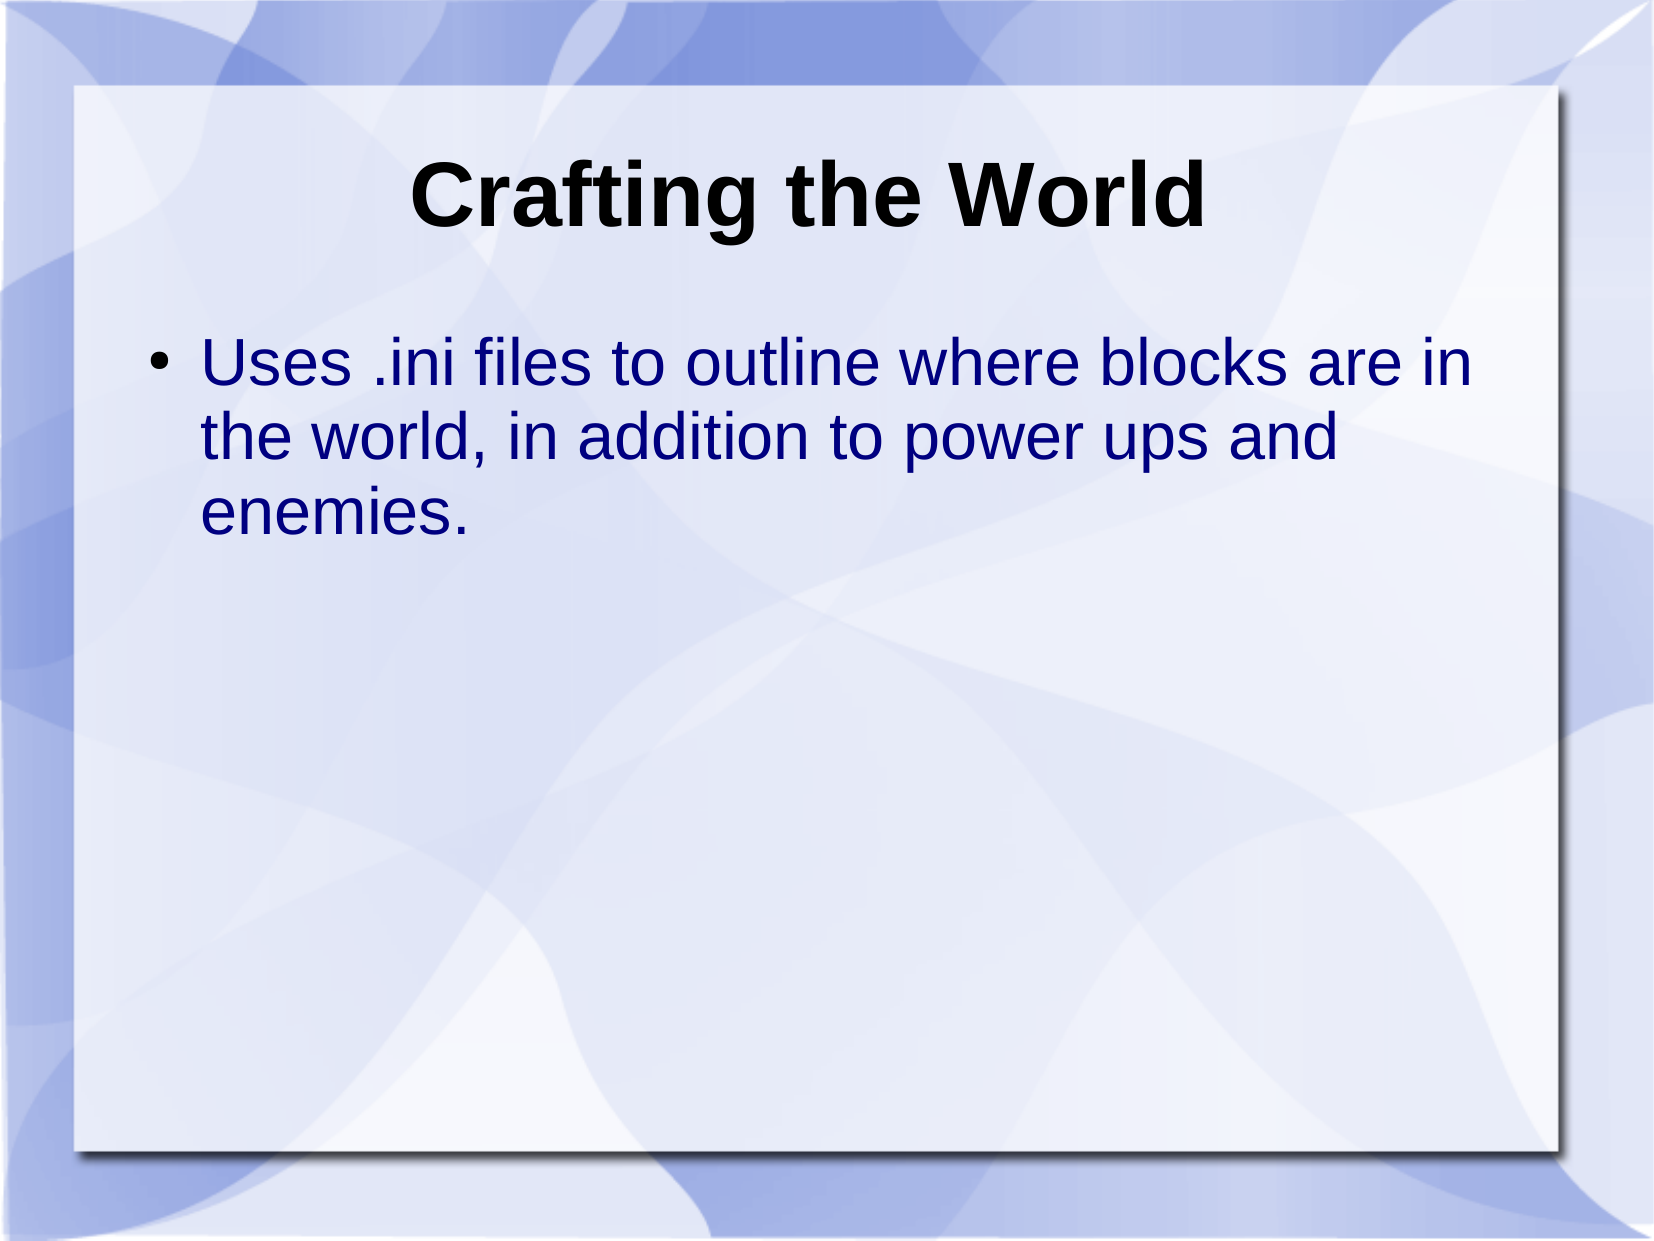

# Crafting the World
Uses .ini files to outline where blocks are in the world, in addition to power ups and enemies.